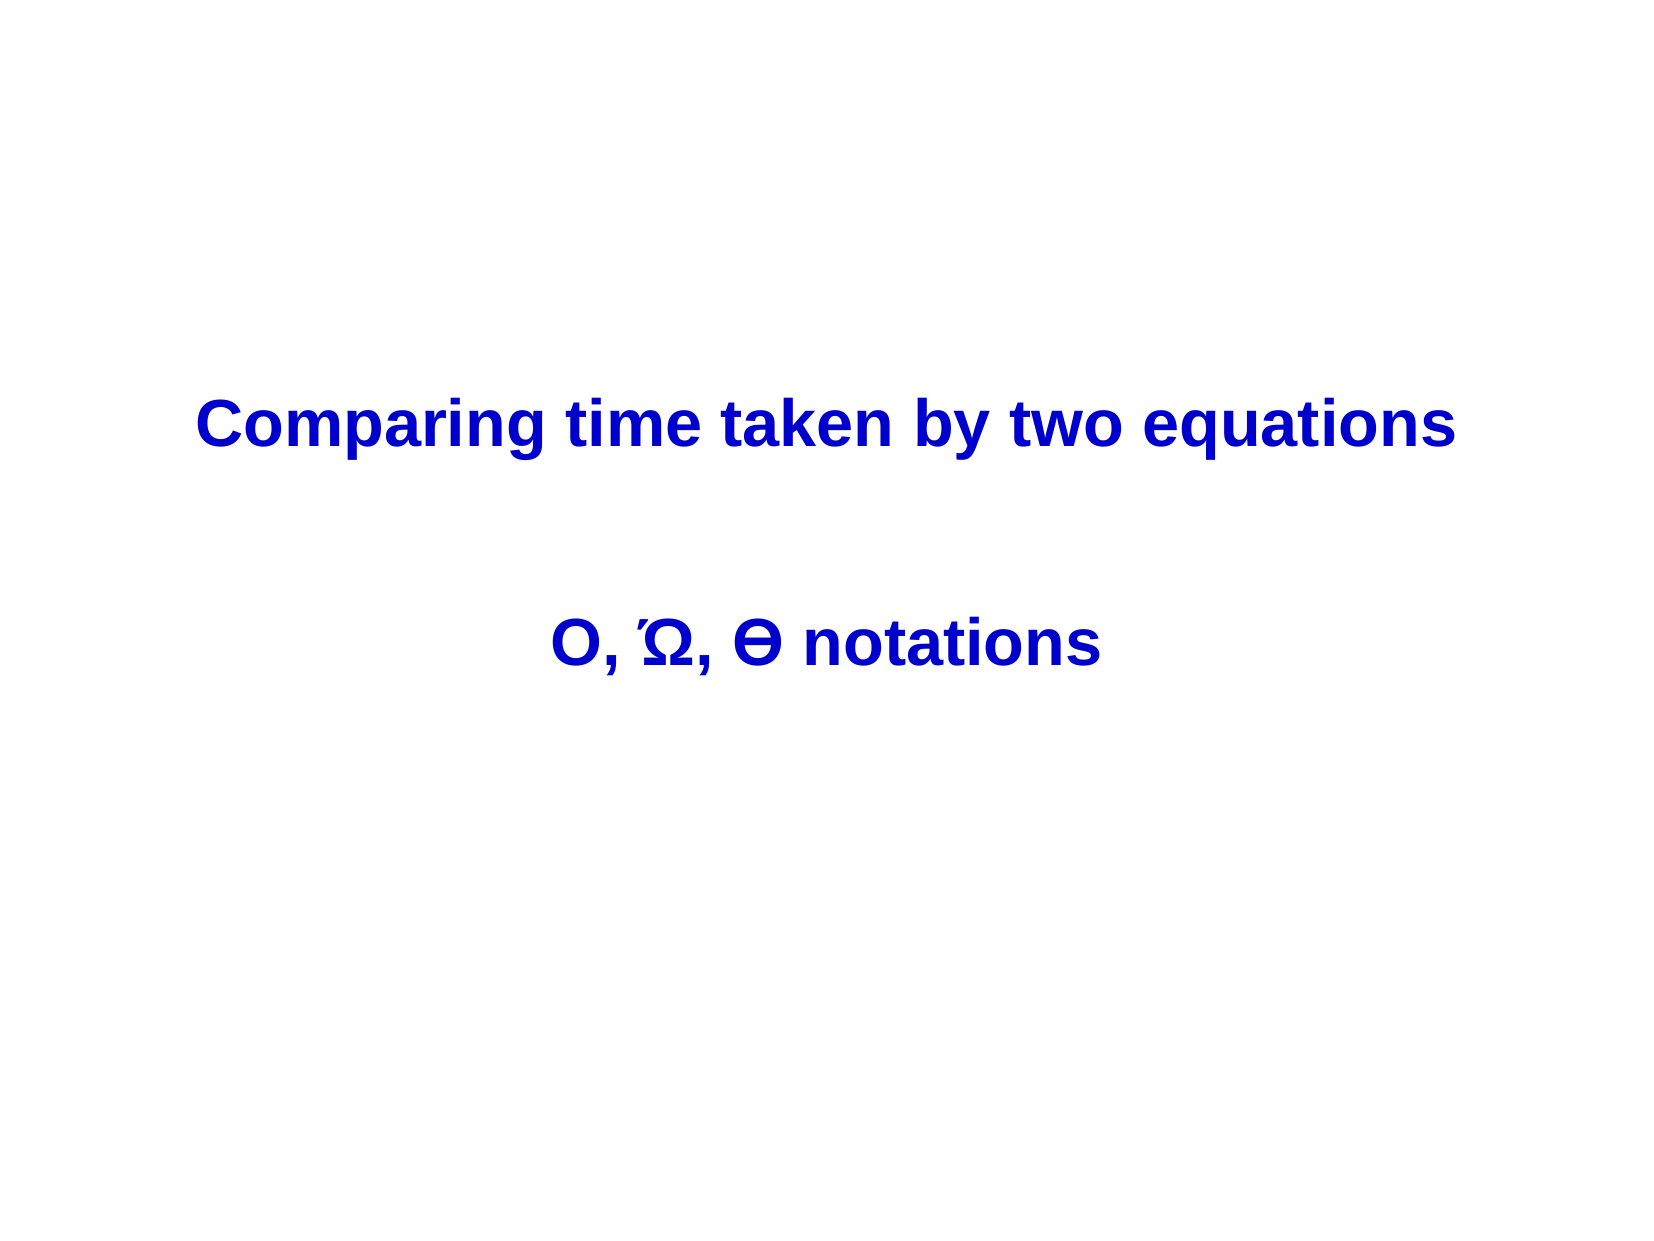

# Comparing time taken by two equations
O, Ώ, Ɵ notations